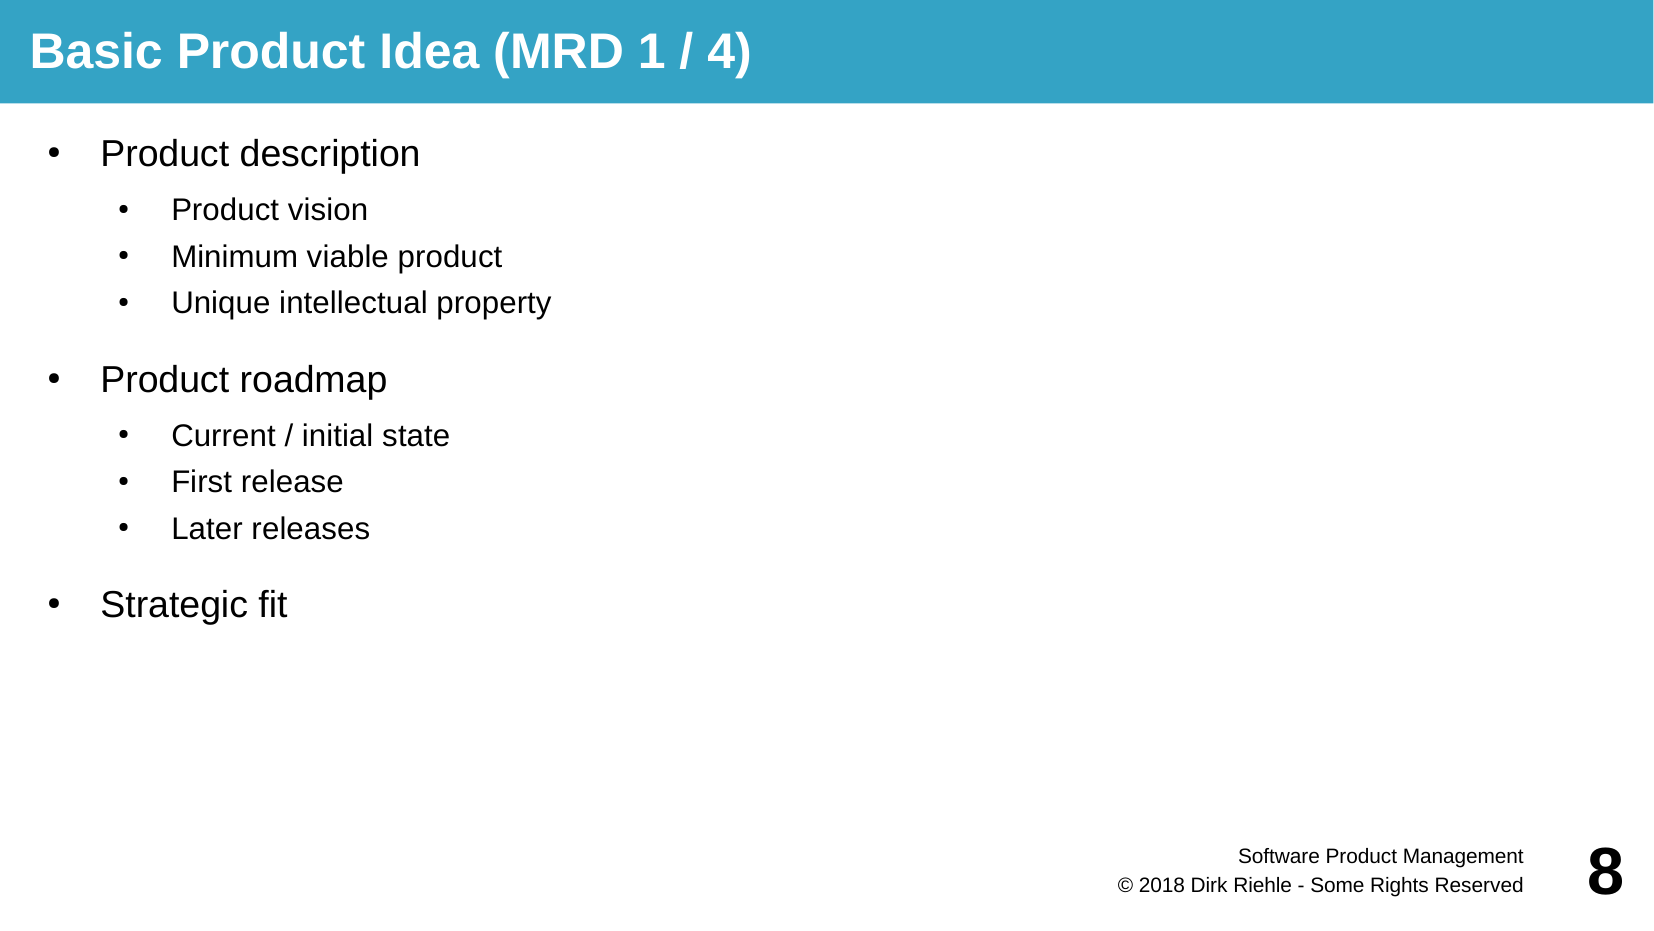

# Basic Product Idea (MRD 1 / 4)
Product description
Product vision
Minimum viable product
Unique intellectual property
Product roadmap
Current / initial state
First release
Later releases
Strategic fit
Software Product Management
8
© 2018 Dirk Riehle - Some Rights Reserved